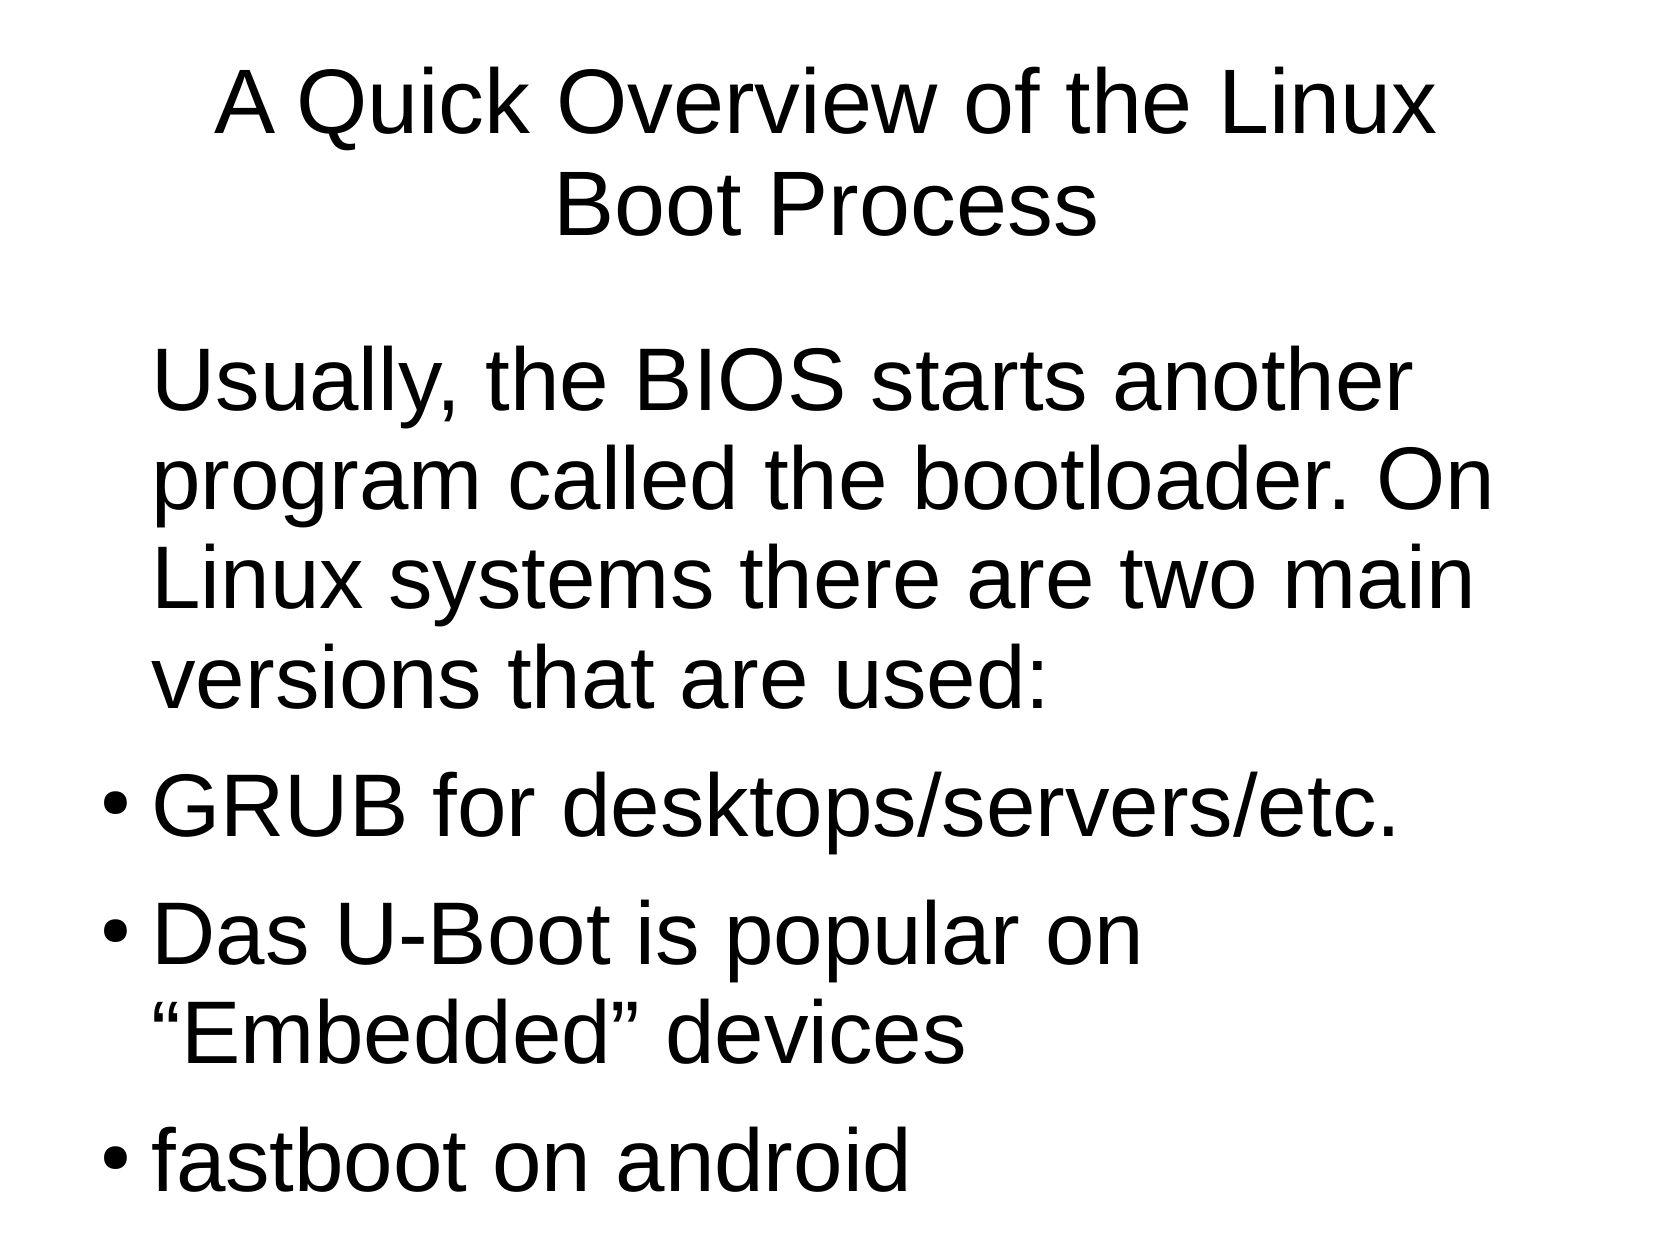

# A Quick Overview of the Linux Boot Process
Usually, the BIOS starts another program called the bootloader. On Linux systems there are two main versions that are used:
GRUB for desktops/servers/etc.
Das U-Boot is popular on “Embedded” devices
fastboot on android